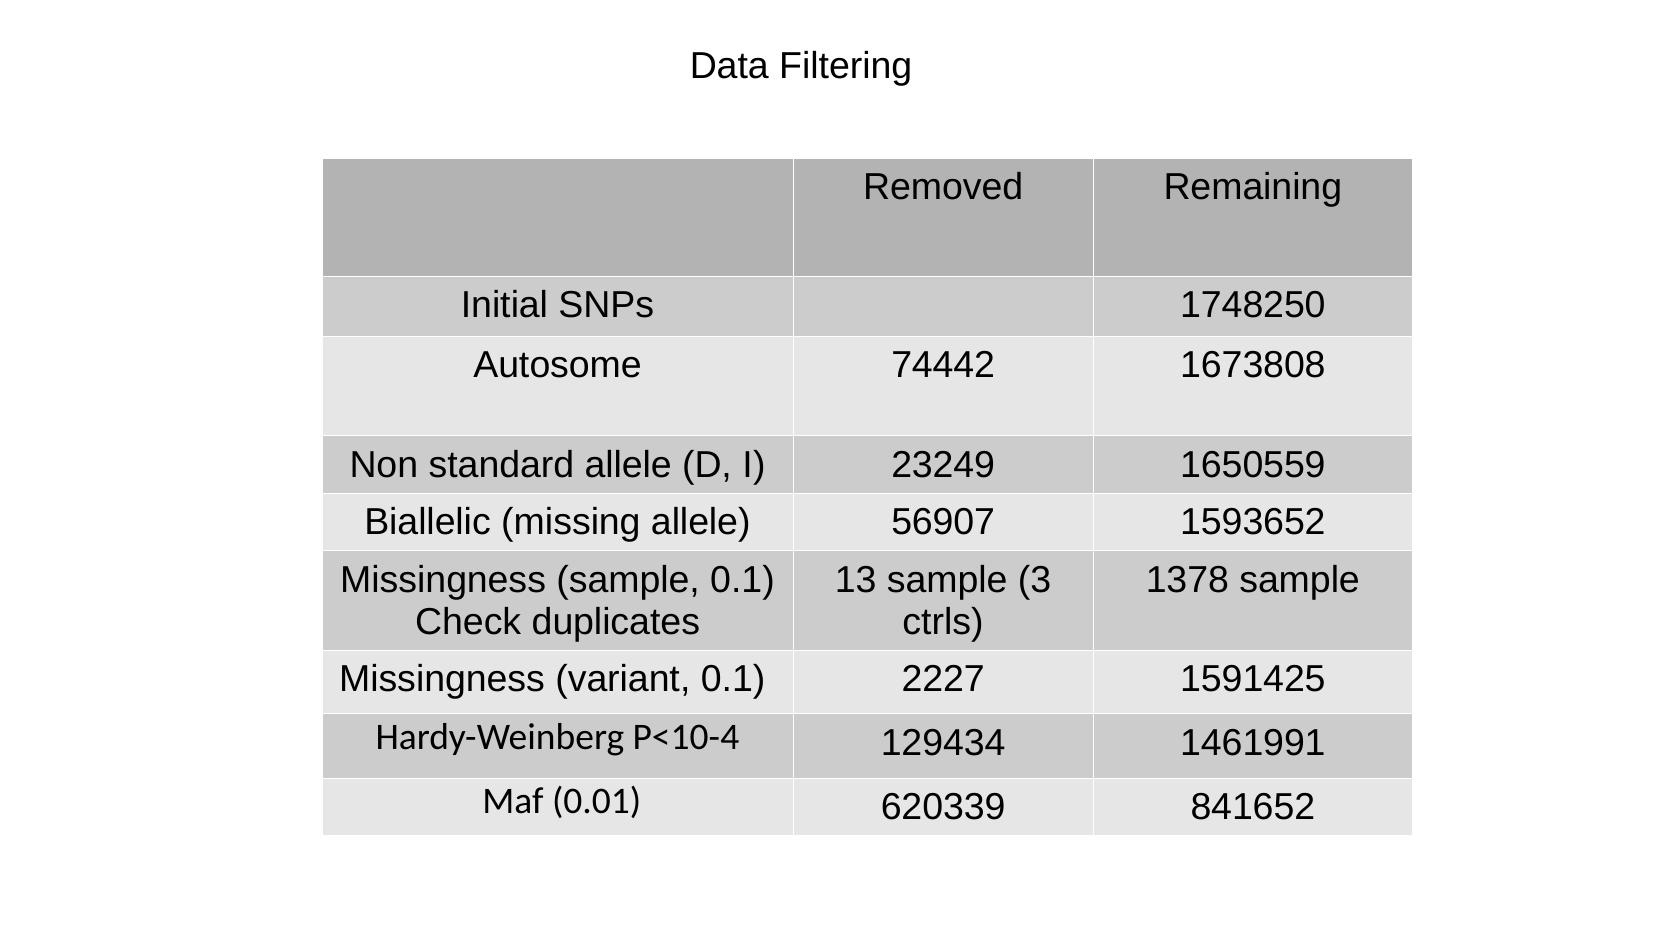

Data Filtering
| | Removed | Remaining |
| --- | --- | --- |
| Initial SNPs | | 1748250 |
| Autosome | 74442 | 1673808 |
| Non standard allele (D, I) | 23249 | 1650559 |
| Biallelic (missing allele) | 56907 | 1593652 |
| Missingness (sample, 0.1) Check duplicates | 13 sample (3 ctrls) | 1378 sample |
| Missingness (variant, 0.1) | 2227 | 1591425 |
| Hardy-Weinberg P<10-4 | 129434 | 1461991 |
| Maf (0.01) | 620339 | 841652 |